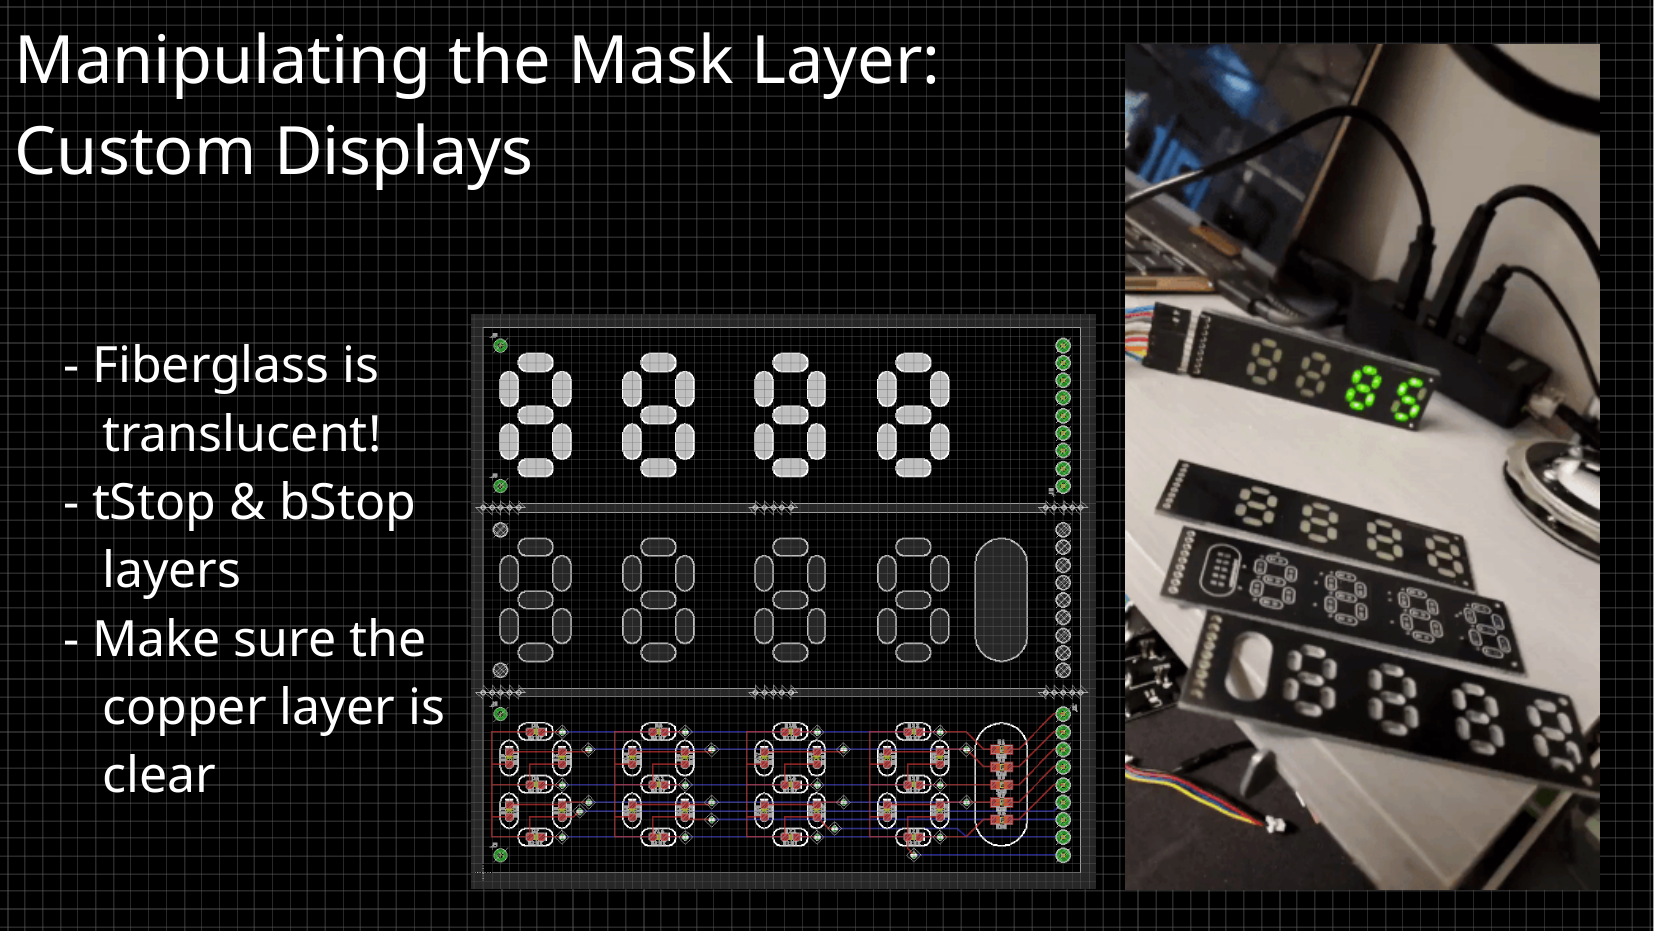

Manipulating the Mask Layer:
Custom Displays
- Fiberglass is
 translucent!
- tStop & bStop
 layers
- Make sure the
 copper layer is
 clear